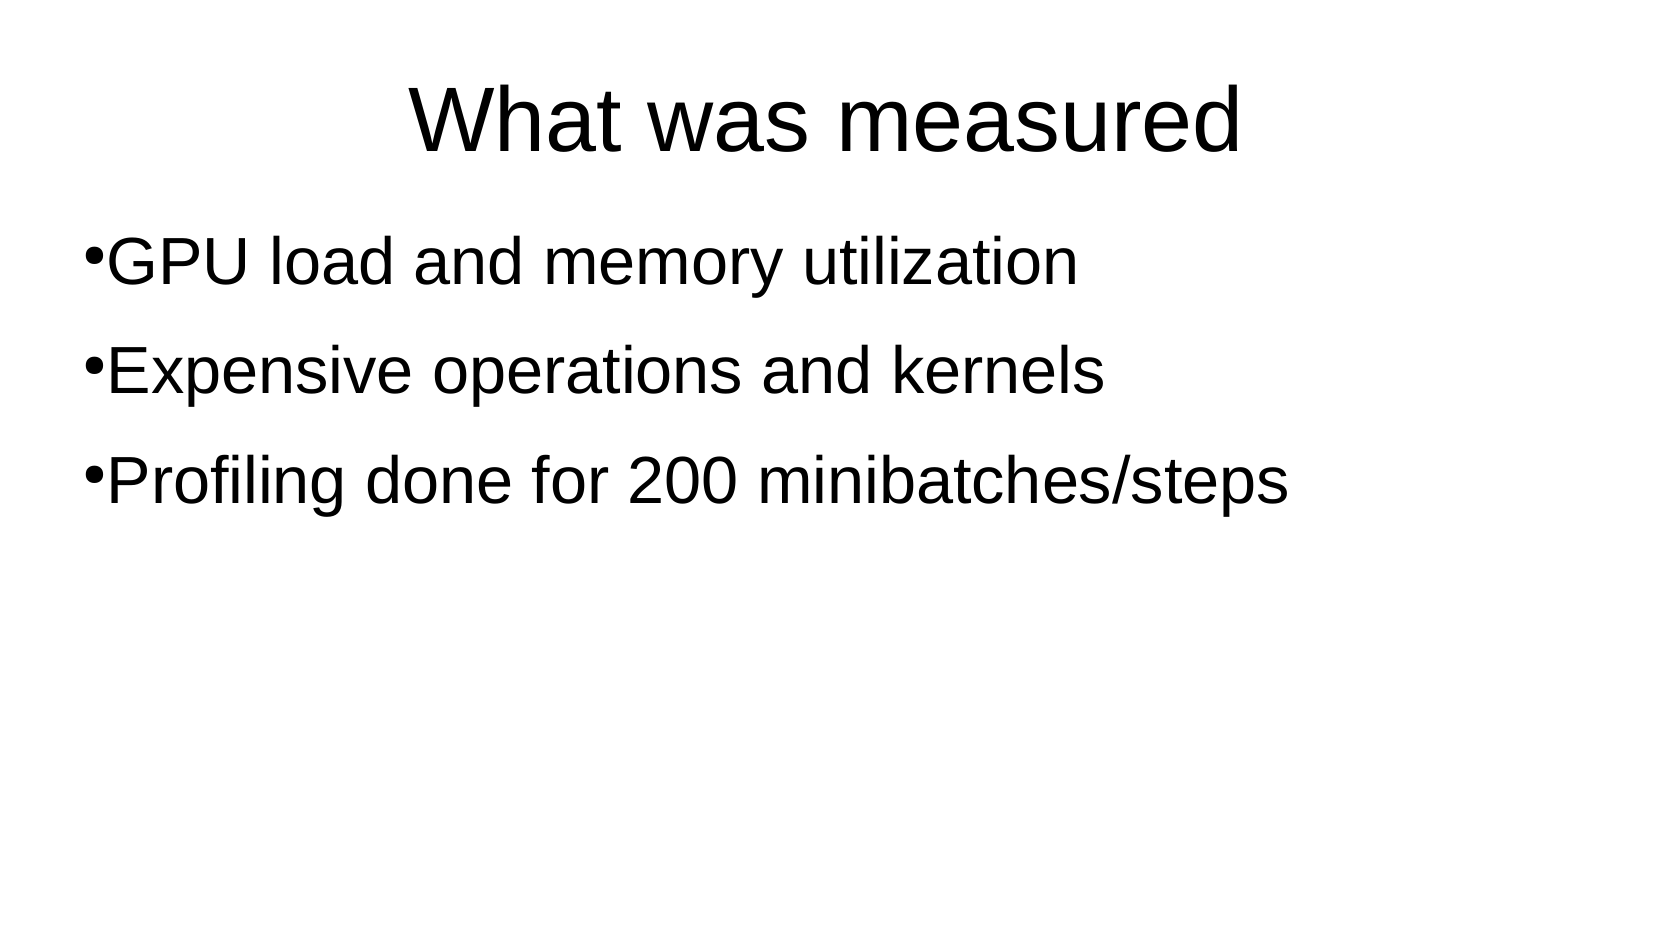

# What was measured
GPU load and memory utilization
Expensive operations and kernels
Profiling done for 200 minibatches/steps